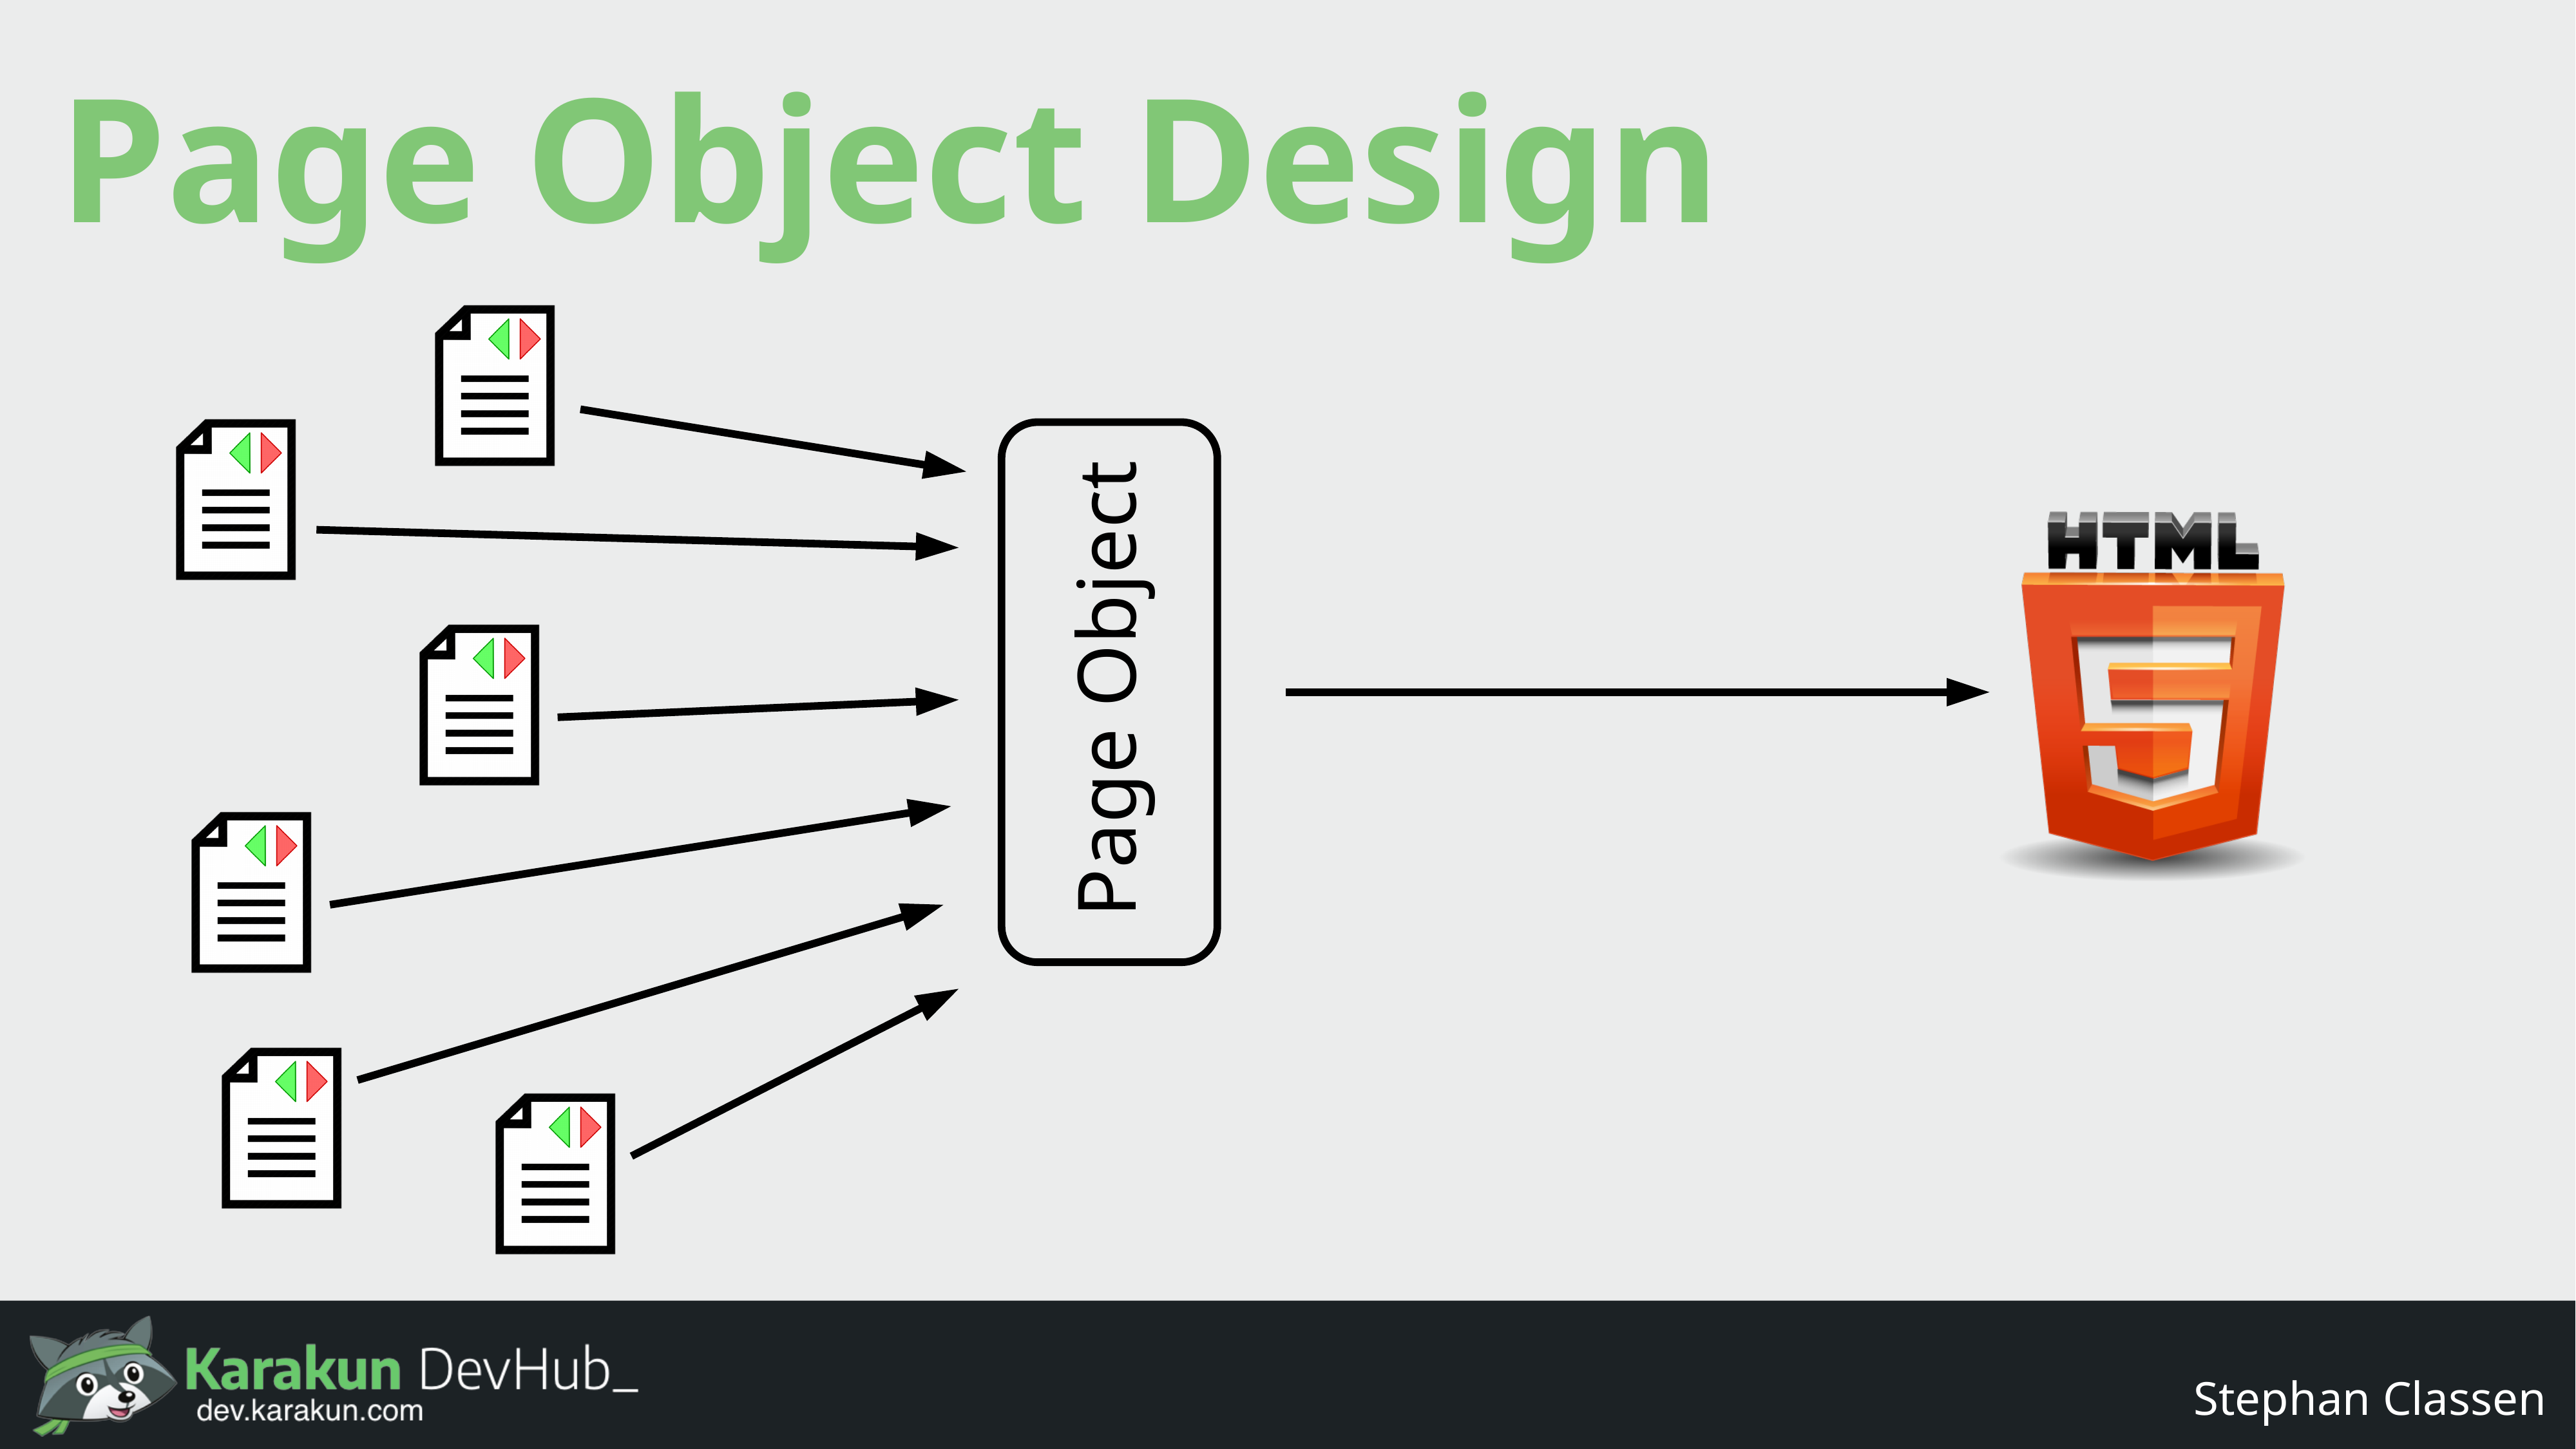

Page Object Design
Page Object
Stephan Classen
ddddd